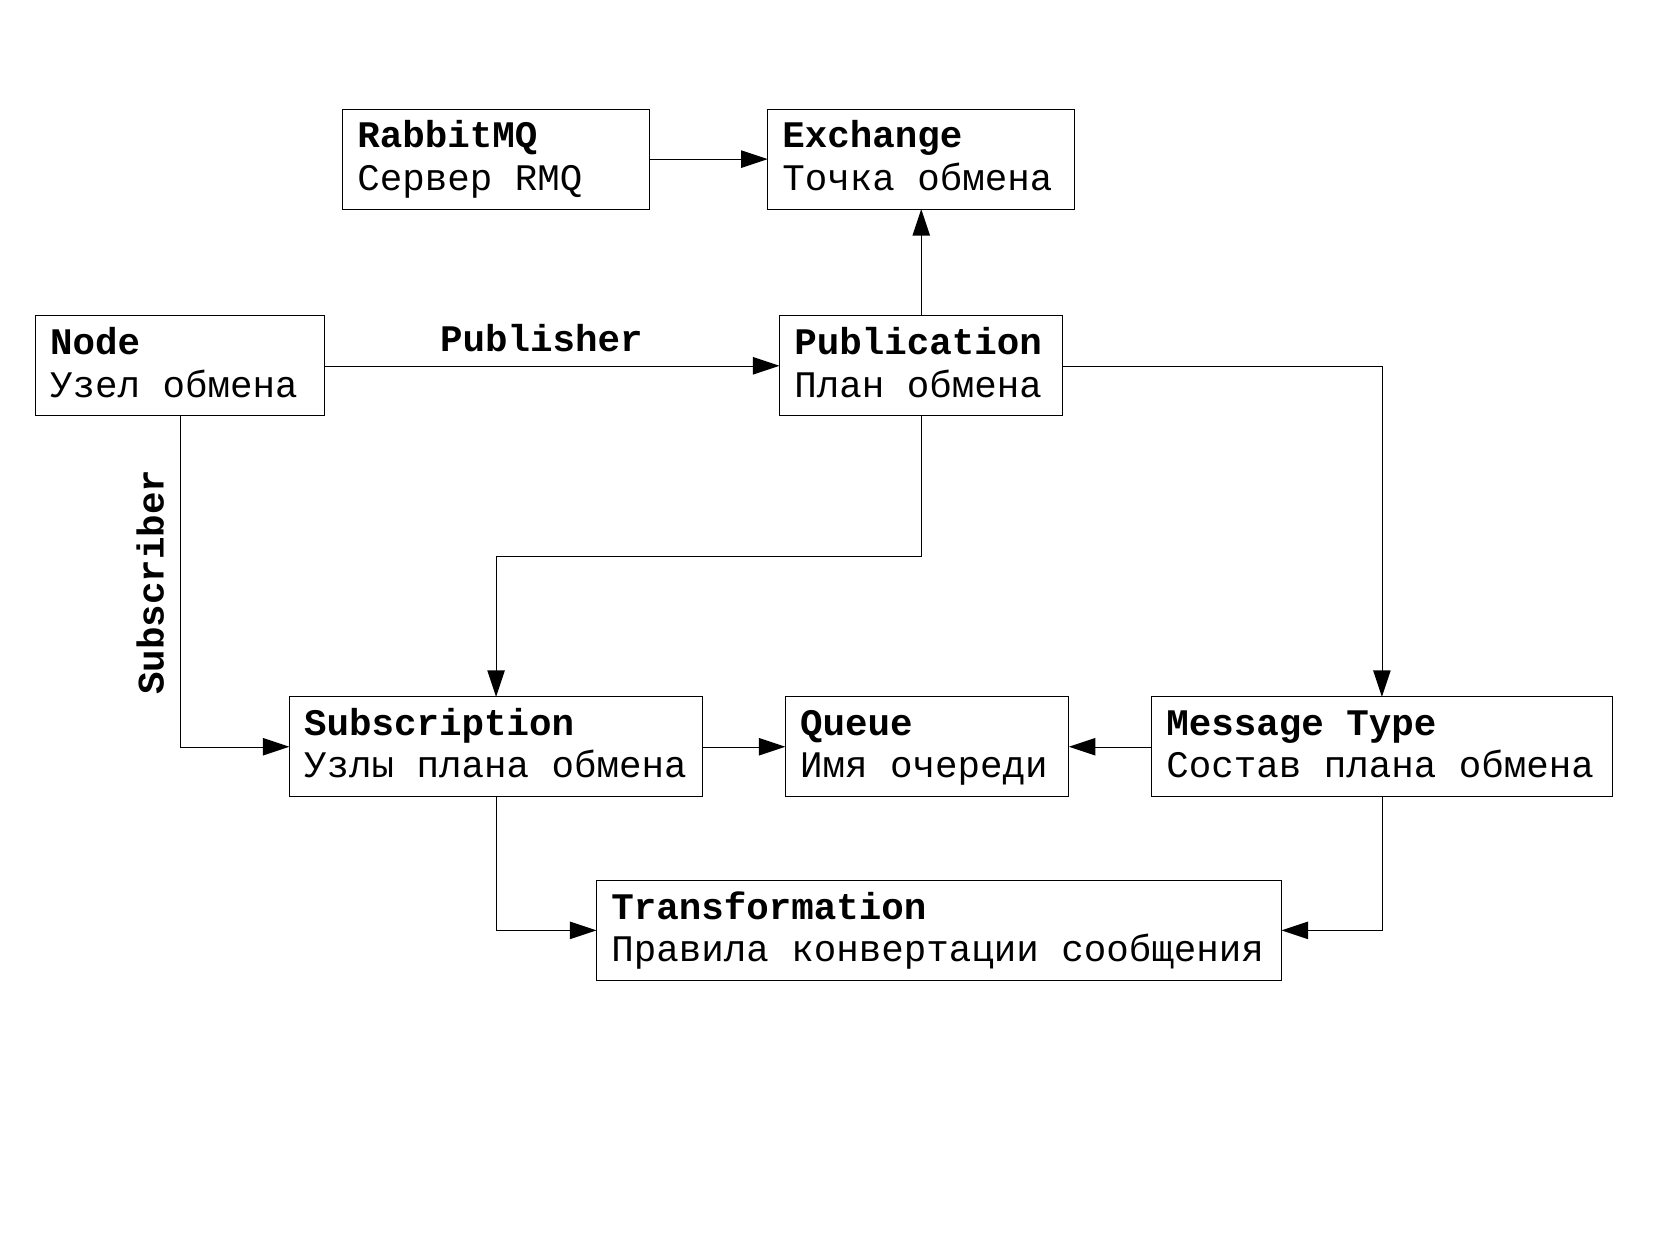

Exchange
Точка обмена
RabbitMQ
Сервер RMQ
Publisher
Node
Узел обмена
Publication
План обмена
Subscriber
Subscription
Узлы плана обмена
Queue
Имя очереди
Message Type
Состав плана обмена
Transformation
Правила конвертации сообщения